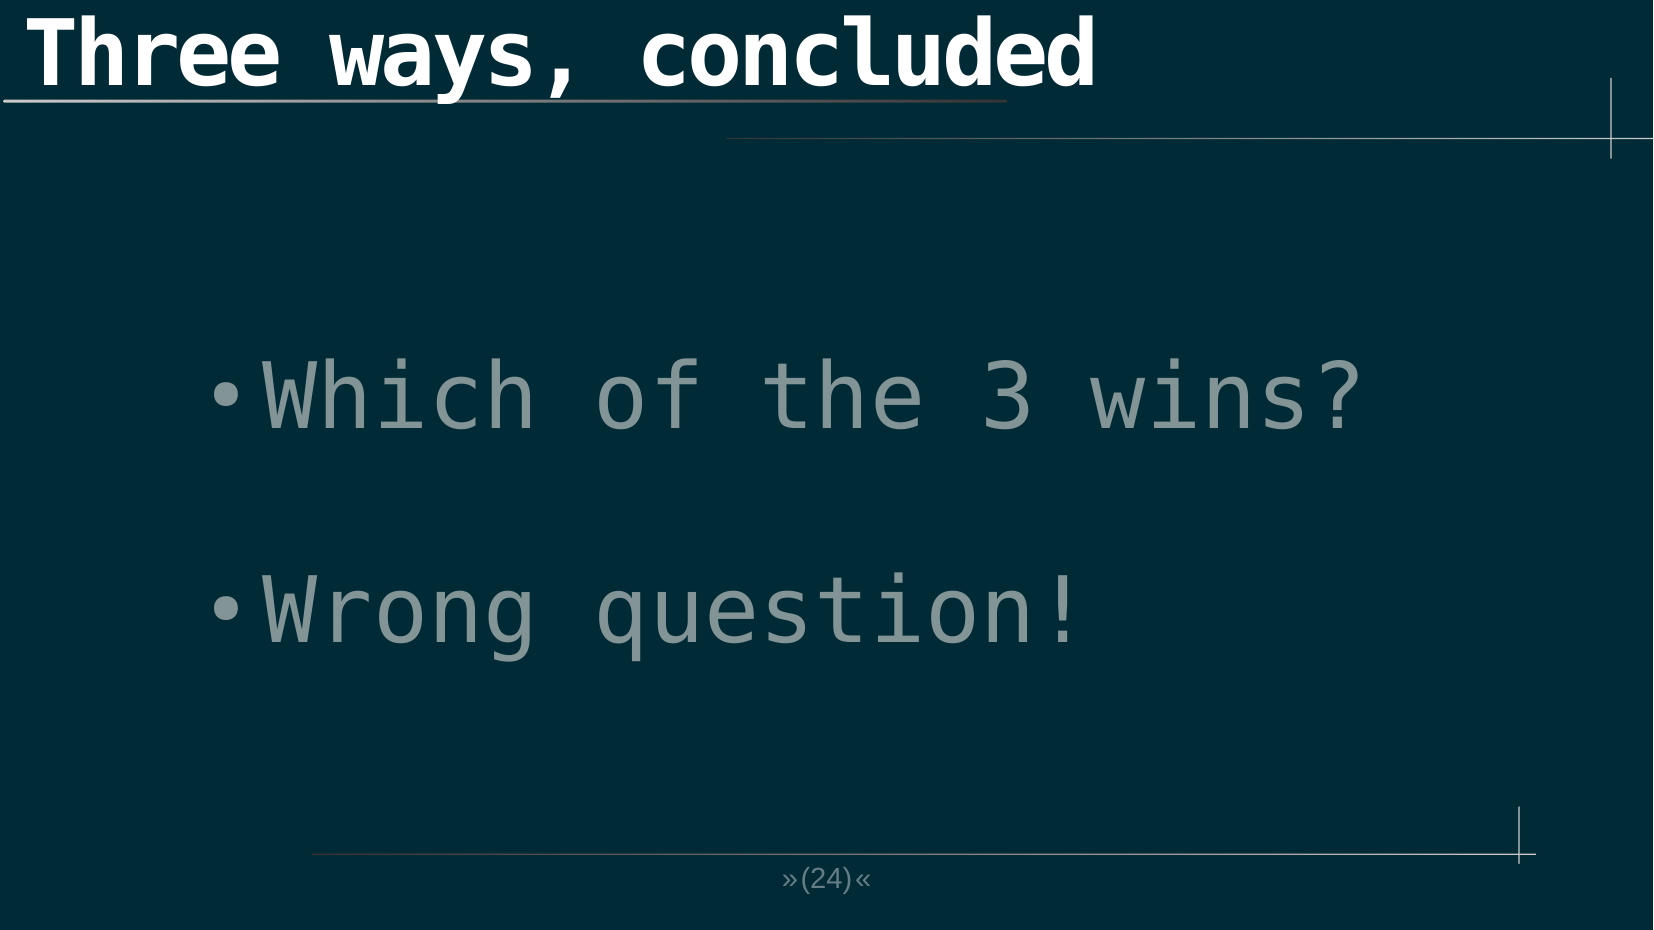

# Three ways, concluded
Which of the 3 wins?
Wrong question!